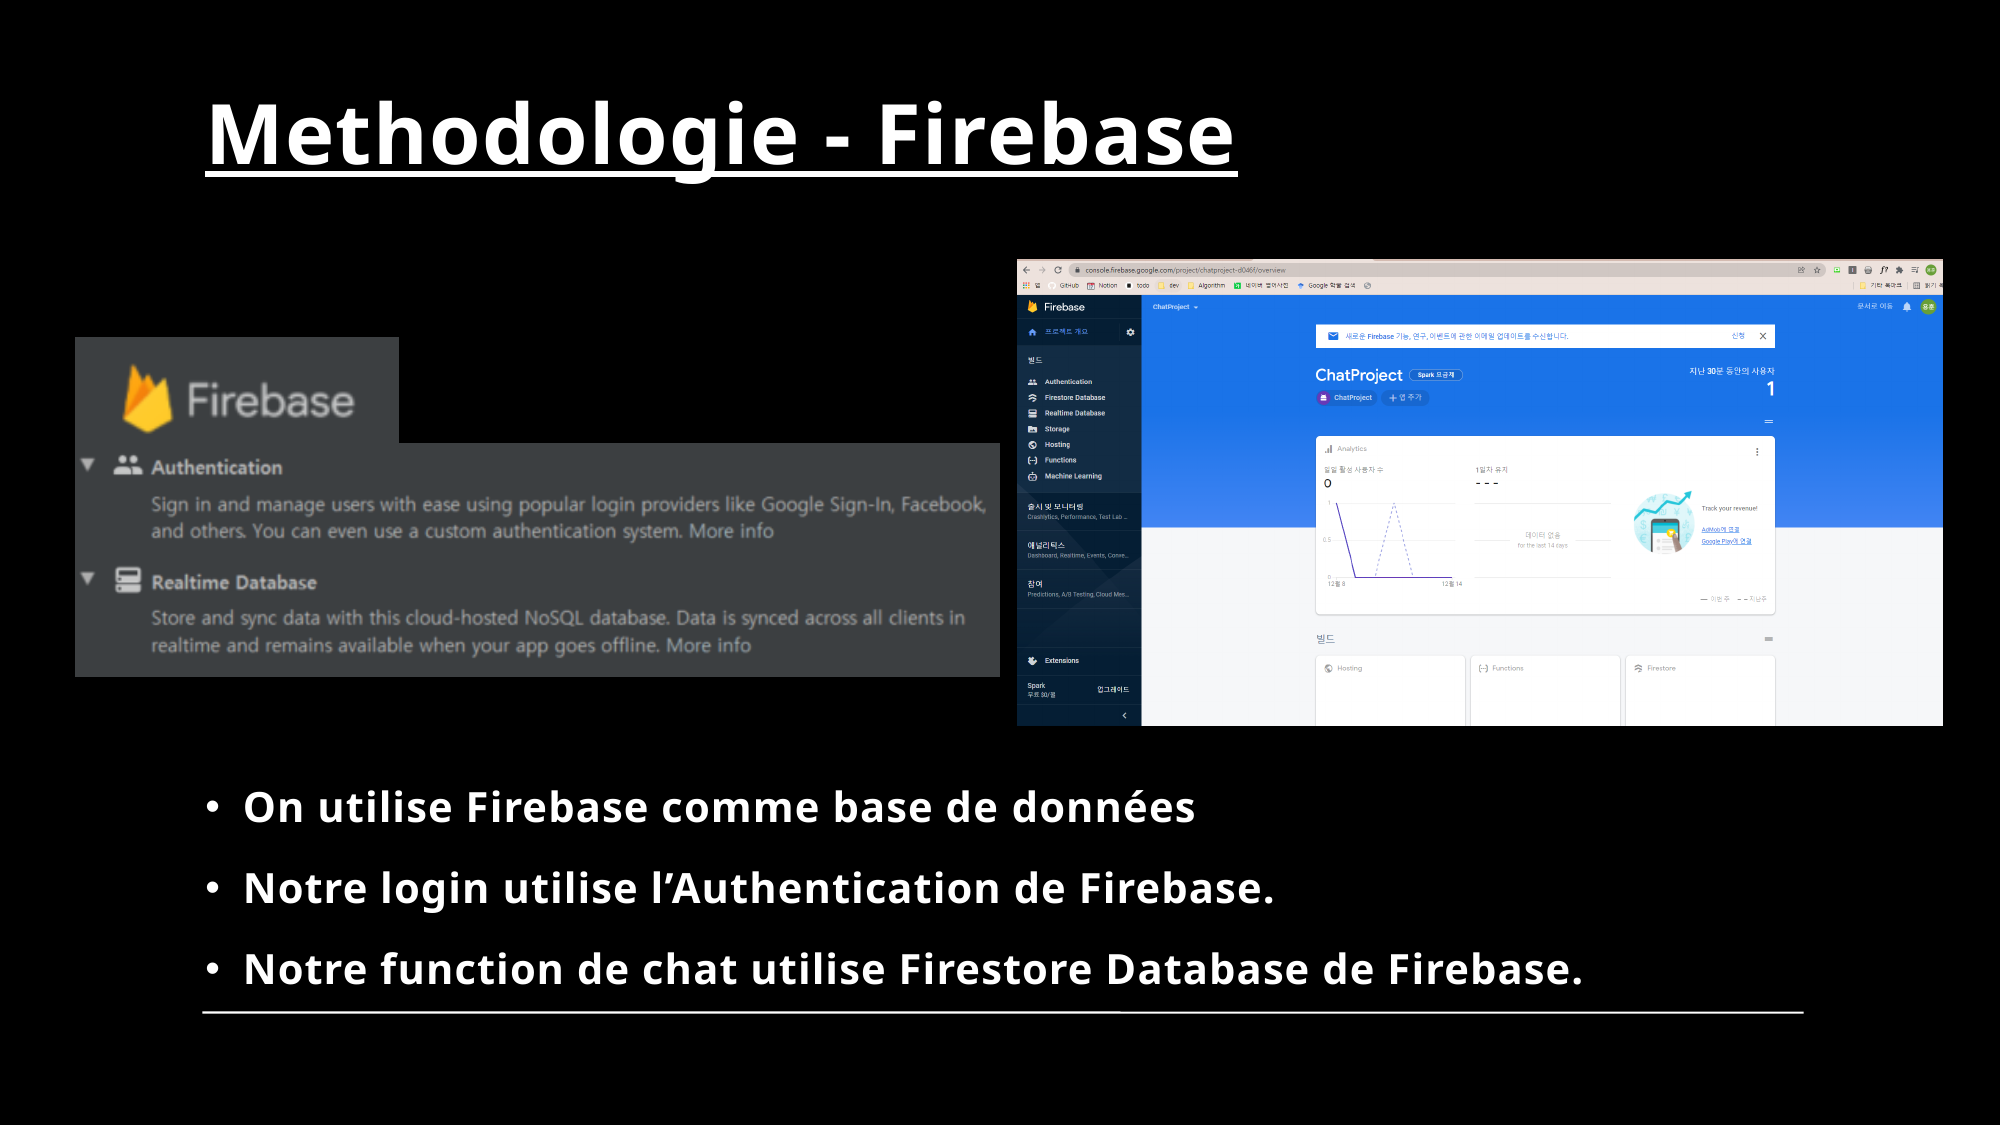

# Methodologie - Firebase
On utilise Firebase comme base de données
Notre login utilise l’Authentication de Firebase.
Notre function de chat utilise Firestore Database de Firebase.